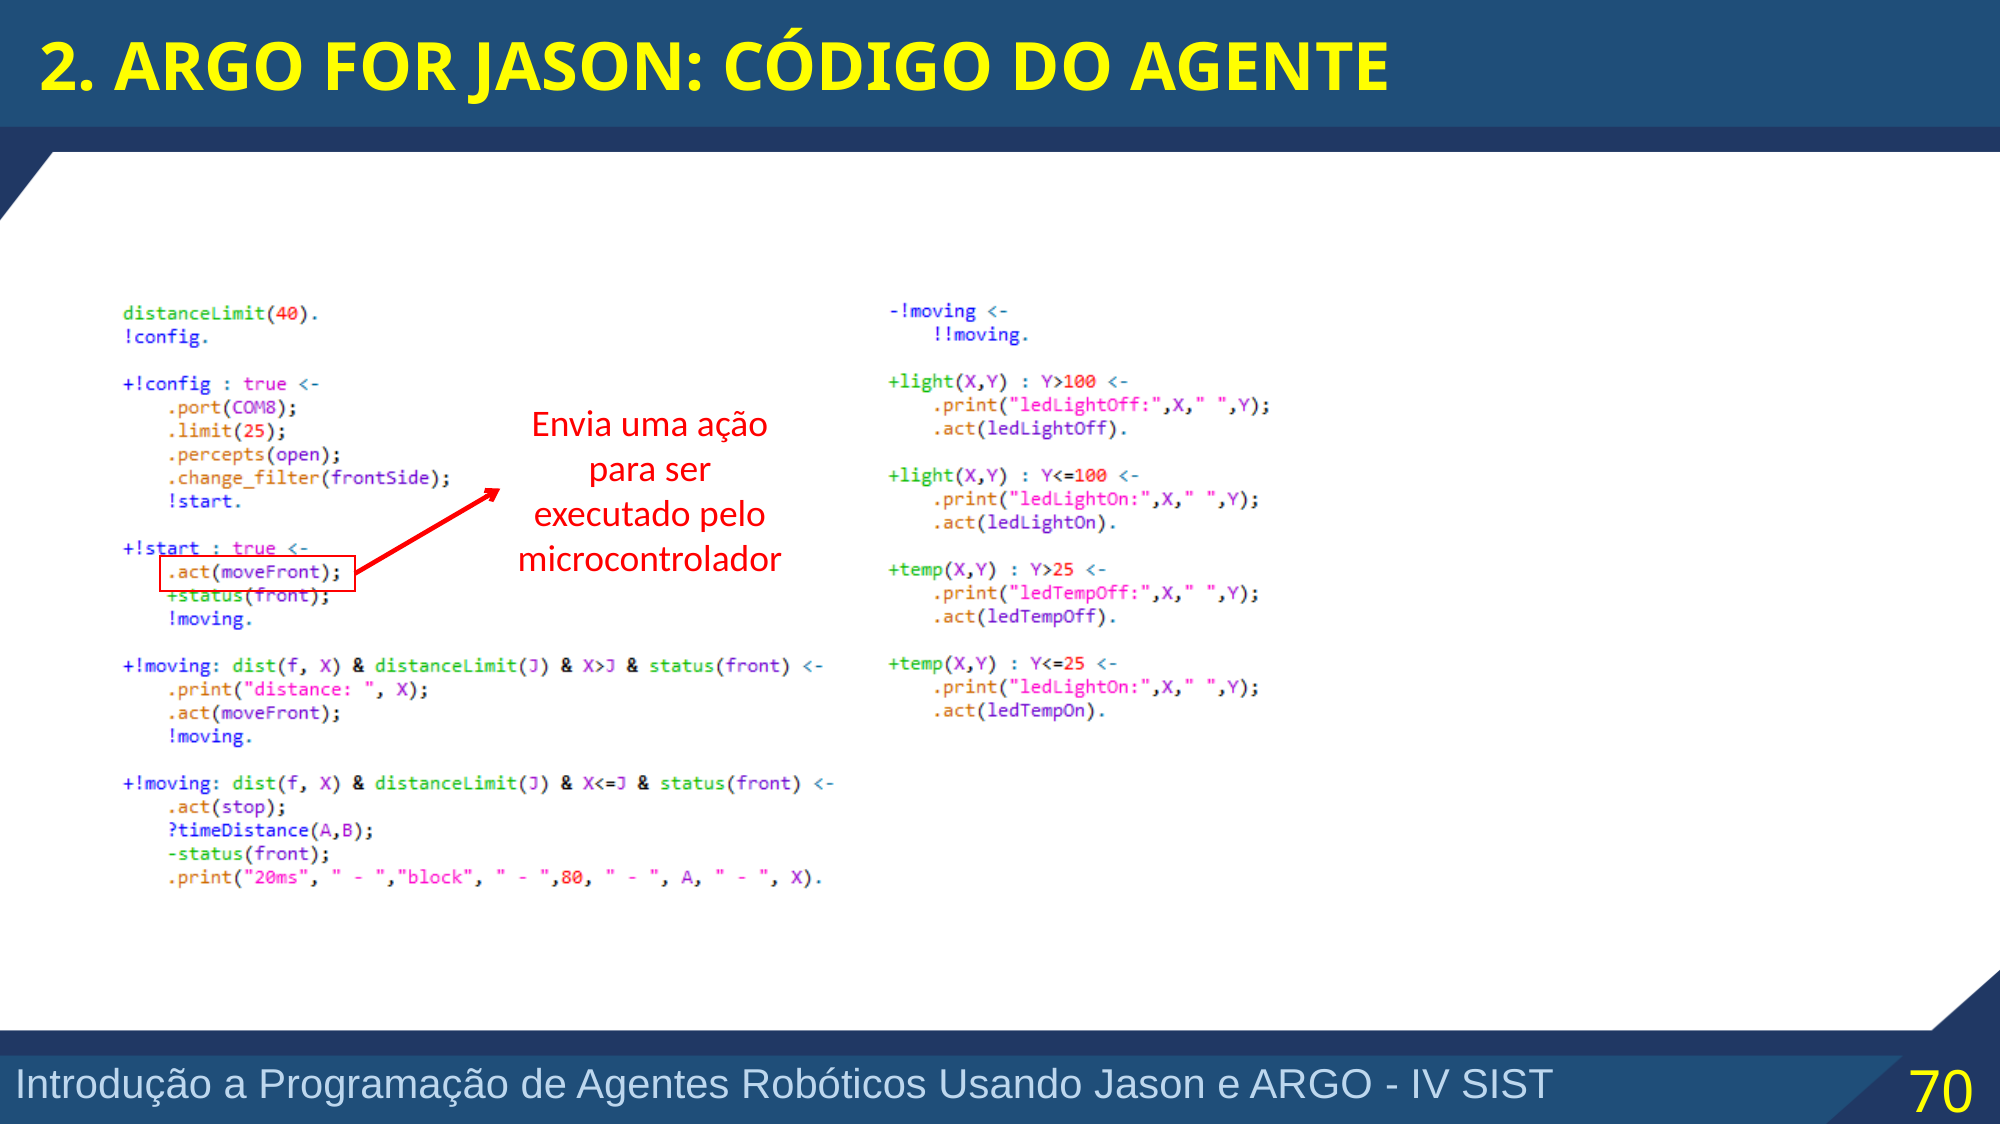

2. ARGO FOR JASON: CÓDIGO DO AGENTE
Envia uma ação para ser executado pelo microcontrolador